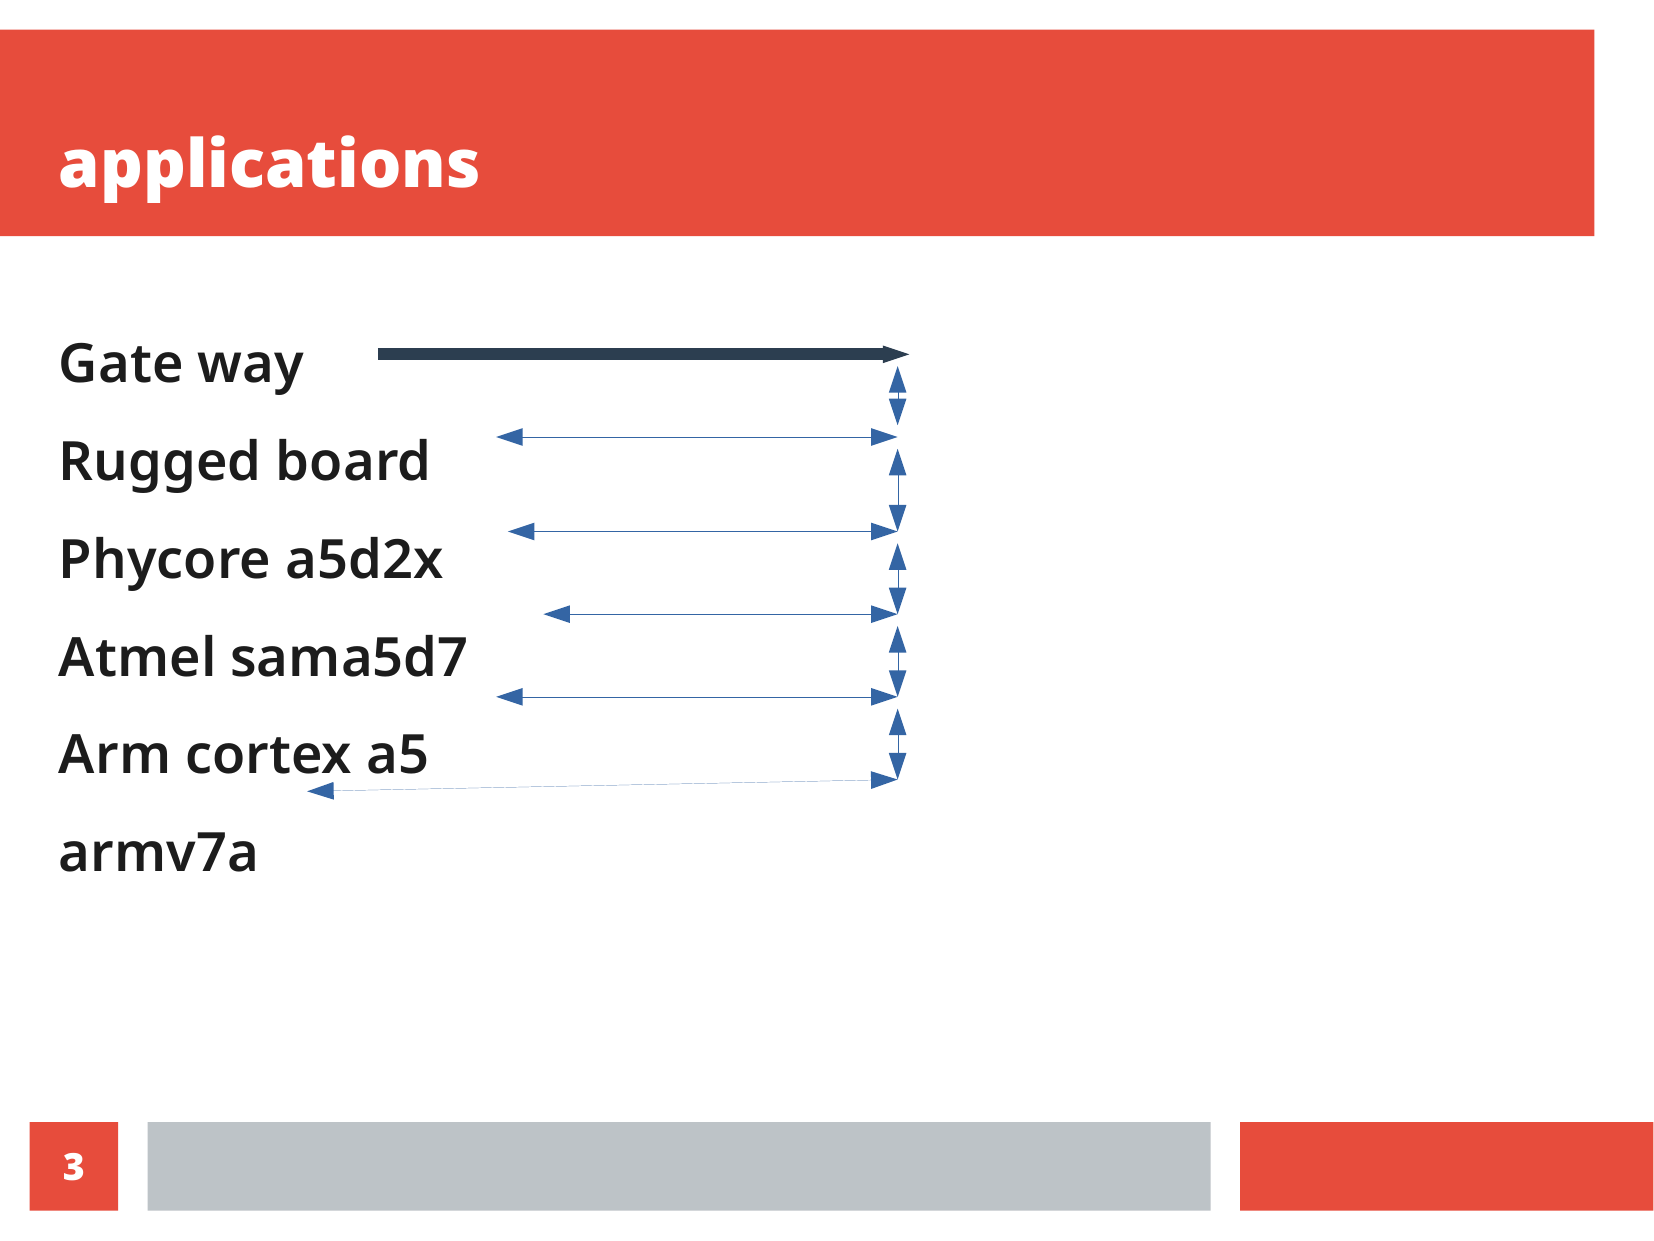

# applications
Gate way
Rugged board
Phycore a5d2x
Atmel sama5d7
Arm cortex a5
armv7a
3